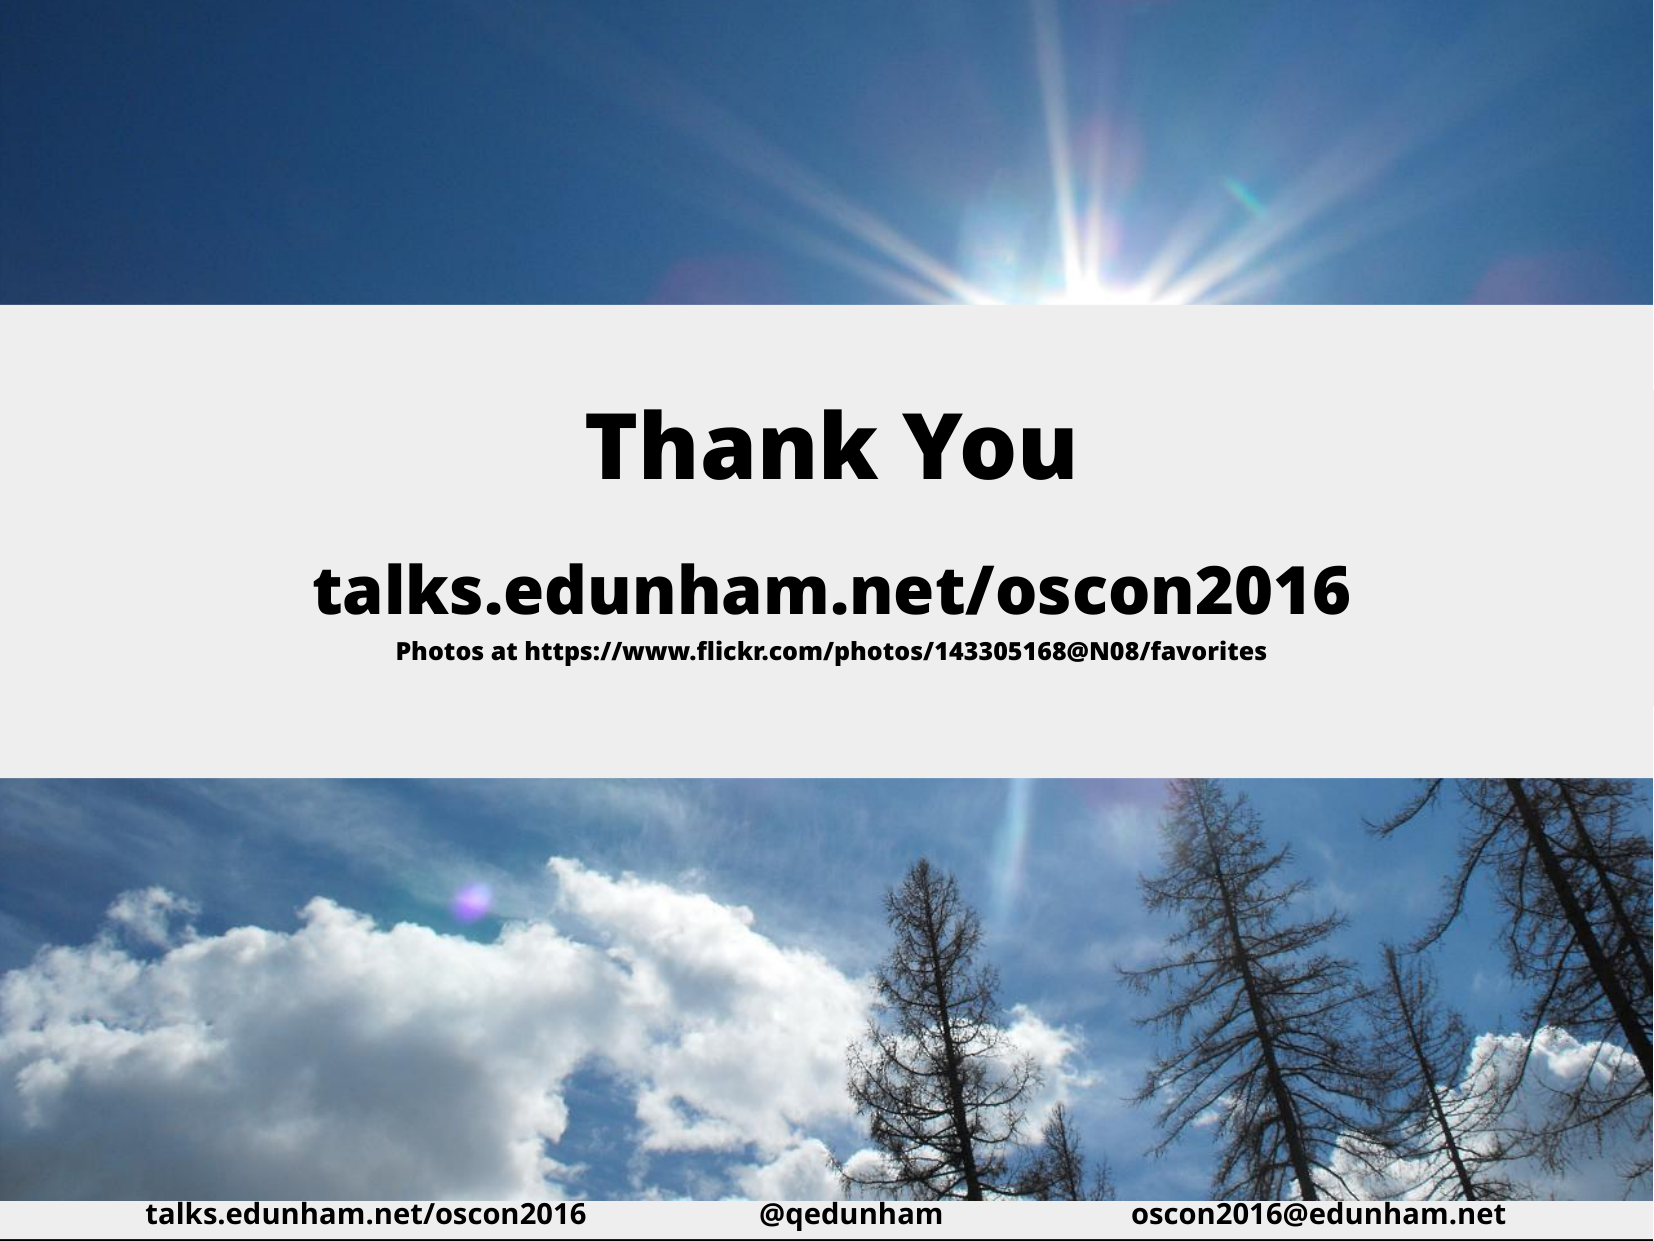

# Thank You talks.edunham.net/oscon2016 Photos at https://www.flickr.com/photos/143305168@N08/favorites